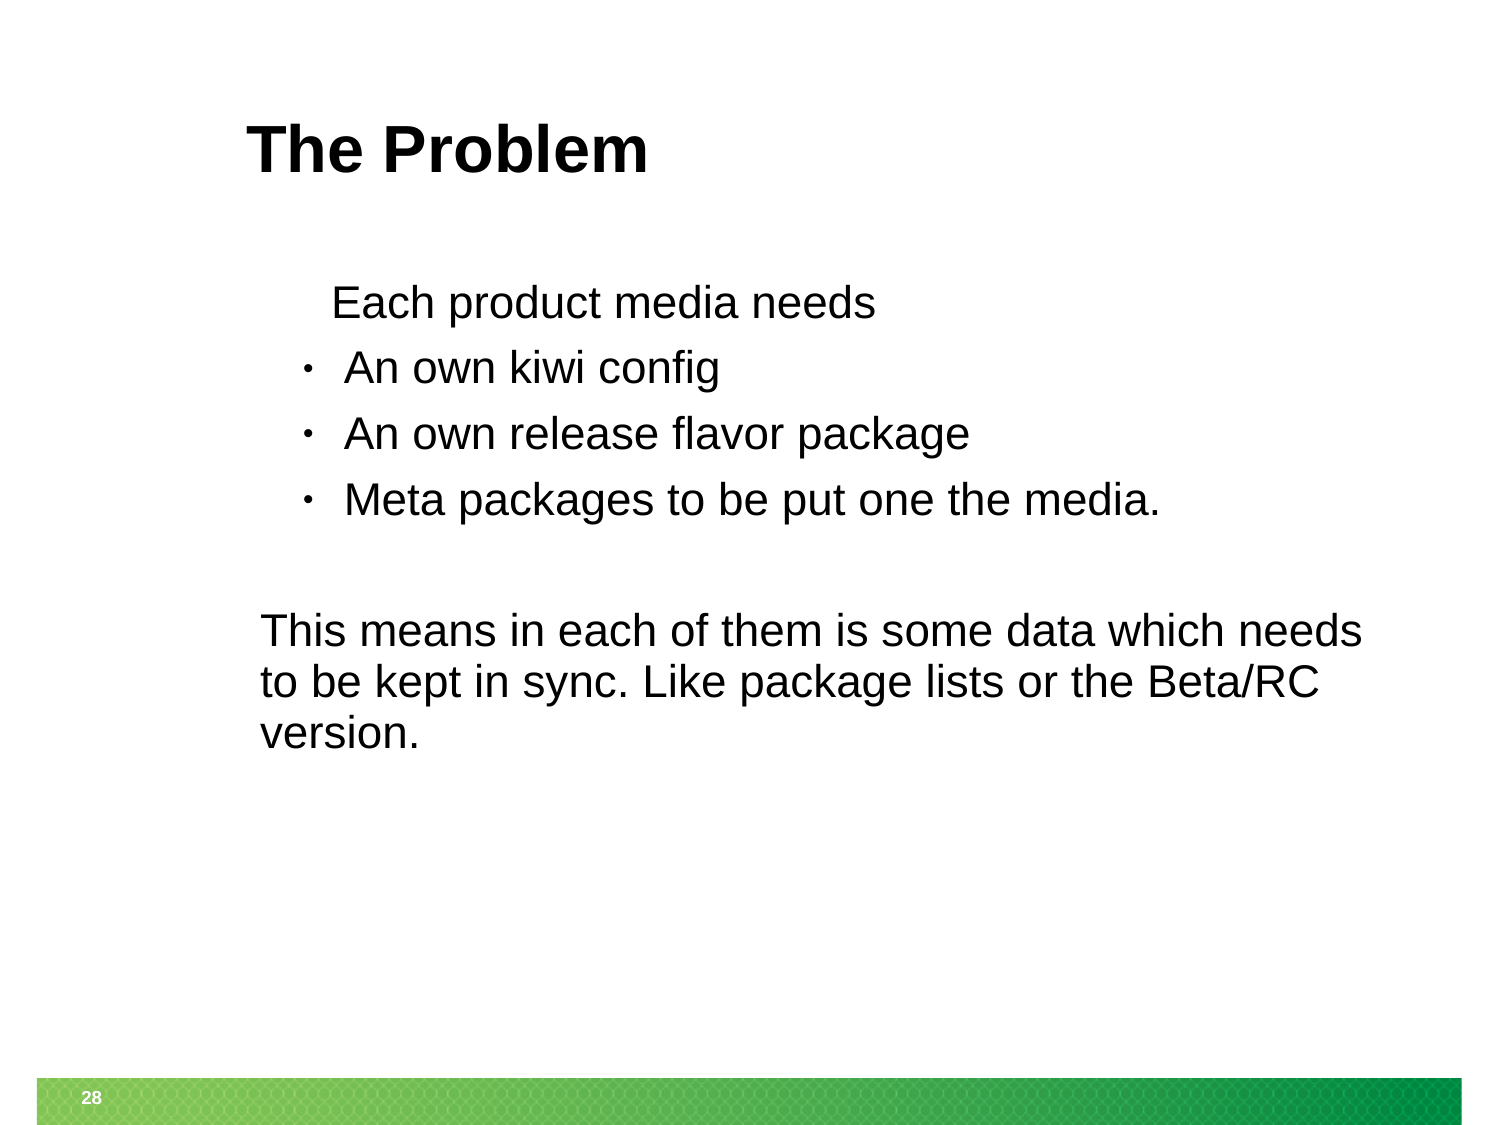

# The Problem
Each product media needs
 An own kiwi config
 An own release flavor package
 Meta packages to be put one the media.
This means in each of them is some data which needs to be kept in sync. Like package lists or the Beta/RC version.